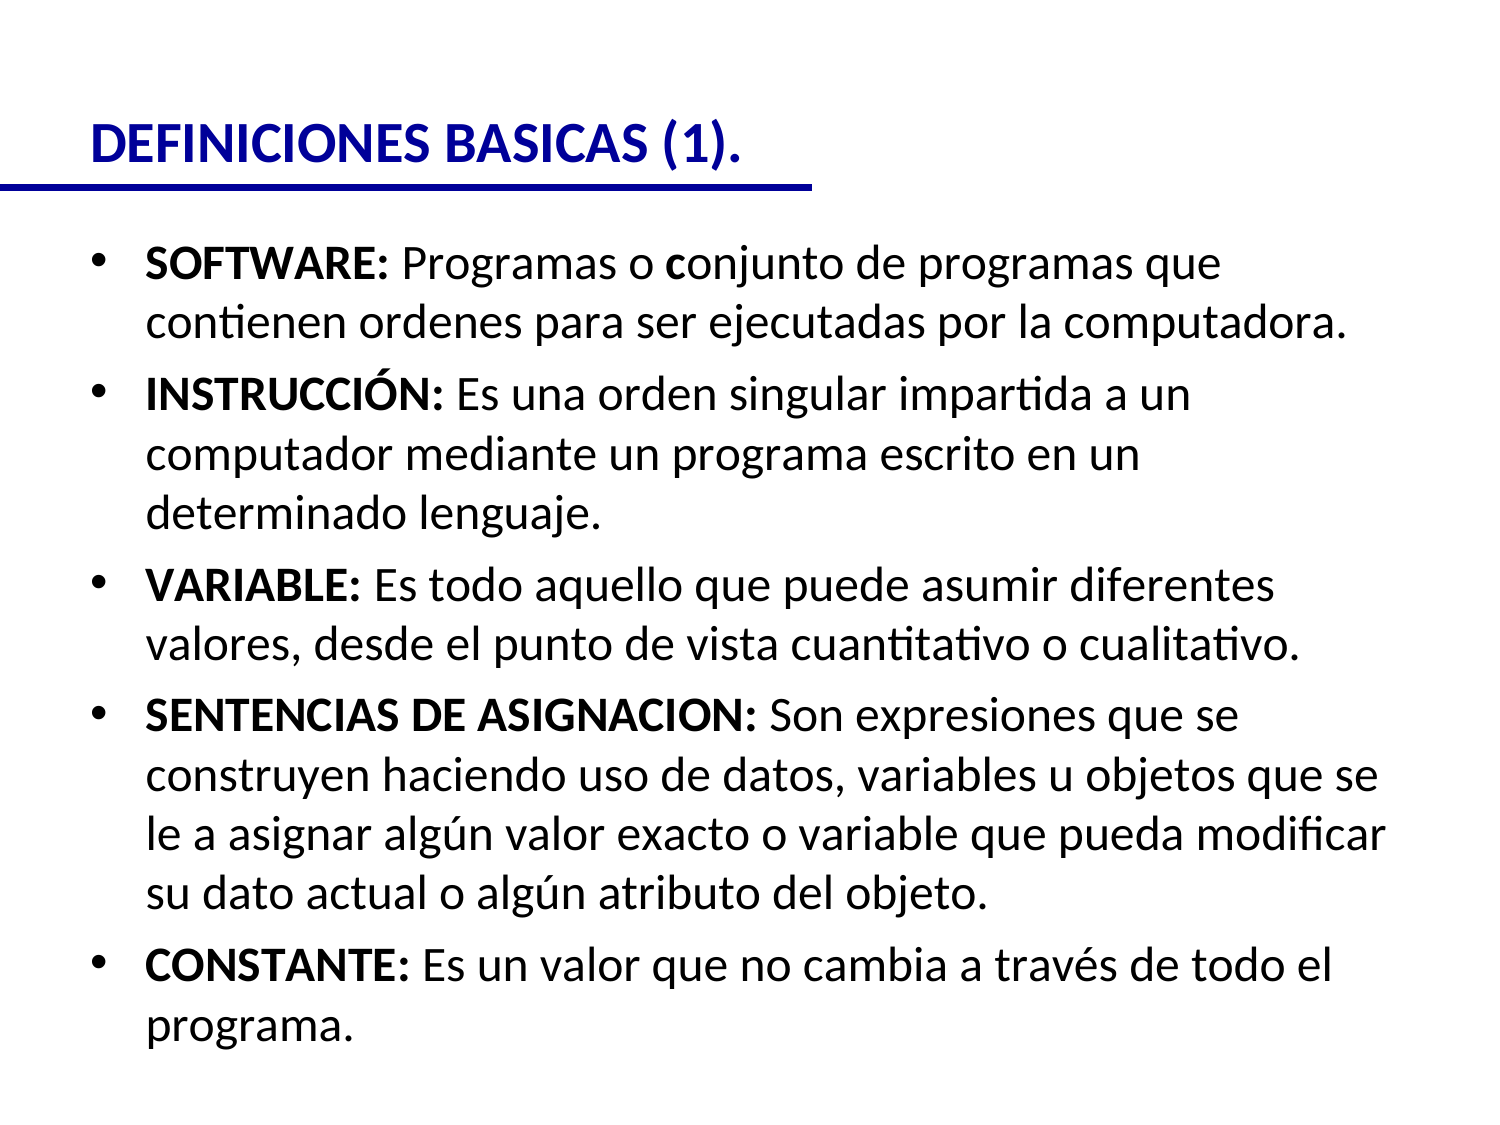

# DEFINICIONES BASICAS (1).
SOFTWARE: Programas o conjunto de programas que contienen ordenes para ser ejecutadas por la computadora.
INSTRUCCIÓN: Es una orden singular impartida a un computador mediante un programa escrito en un determinado lenguaje.
VARIABLE: Es todo aquello que puede asumir diferentes valores, desde el punto de vista cuantitativo o cualitativo.
SENTENCIAS DE ASIGNACION: Son expresiones que se construyen haciendo uso de datos, variables u objetos que se le a asignar algún valor exacto o variable que pueda modificar su dato actual o algún atributo del objeto.
CONSTANTE: Es un valor que no cambia a través de todo el programa.